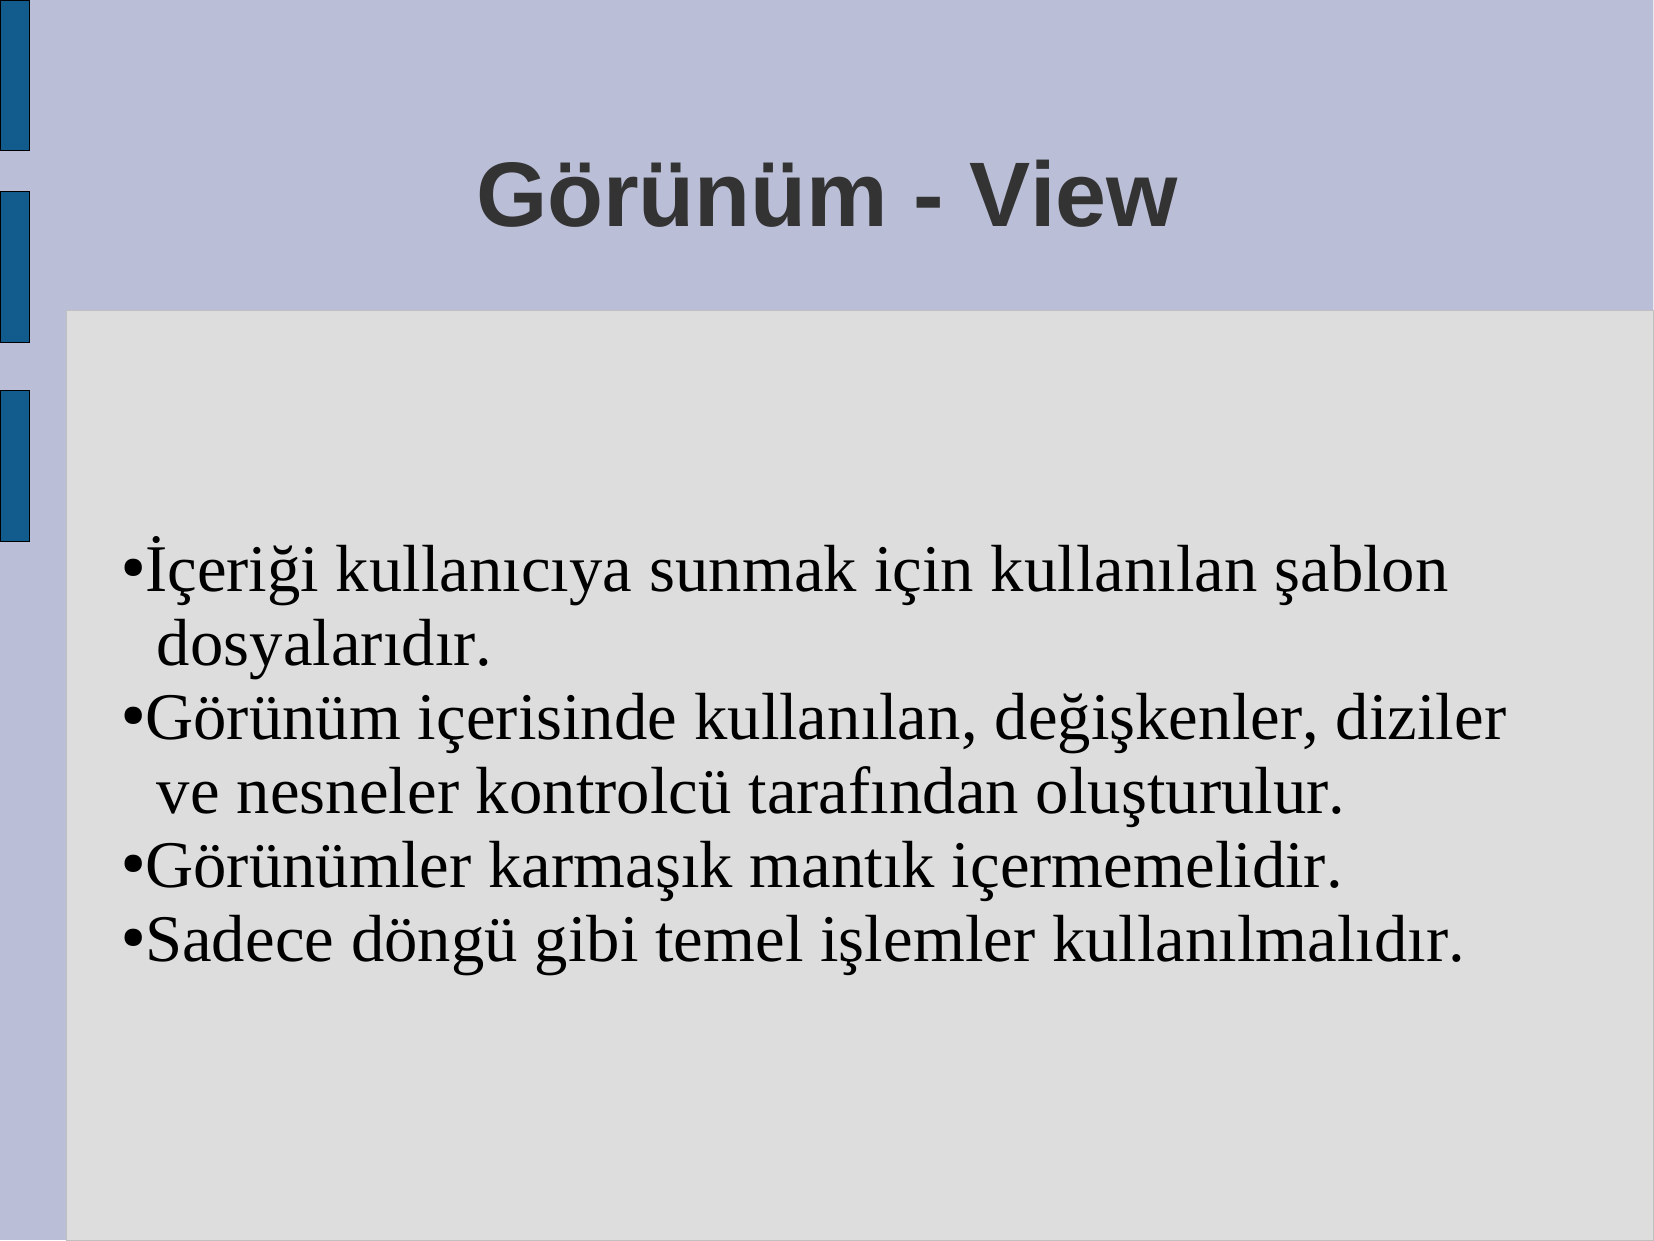

# Görünüm - View
İçeriği kullanıcıya sunmak için kullanılan şablon dosyalarıdır.
Görünüm içerisinde kullanılan, değişkenler, diziler ve nesneler kontrolcü tarafından oluşturulur.
Görünümler karmaşık mantık içermemelidir.
Sadece döngü gibi temel işlemler kullanılmalıdır.